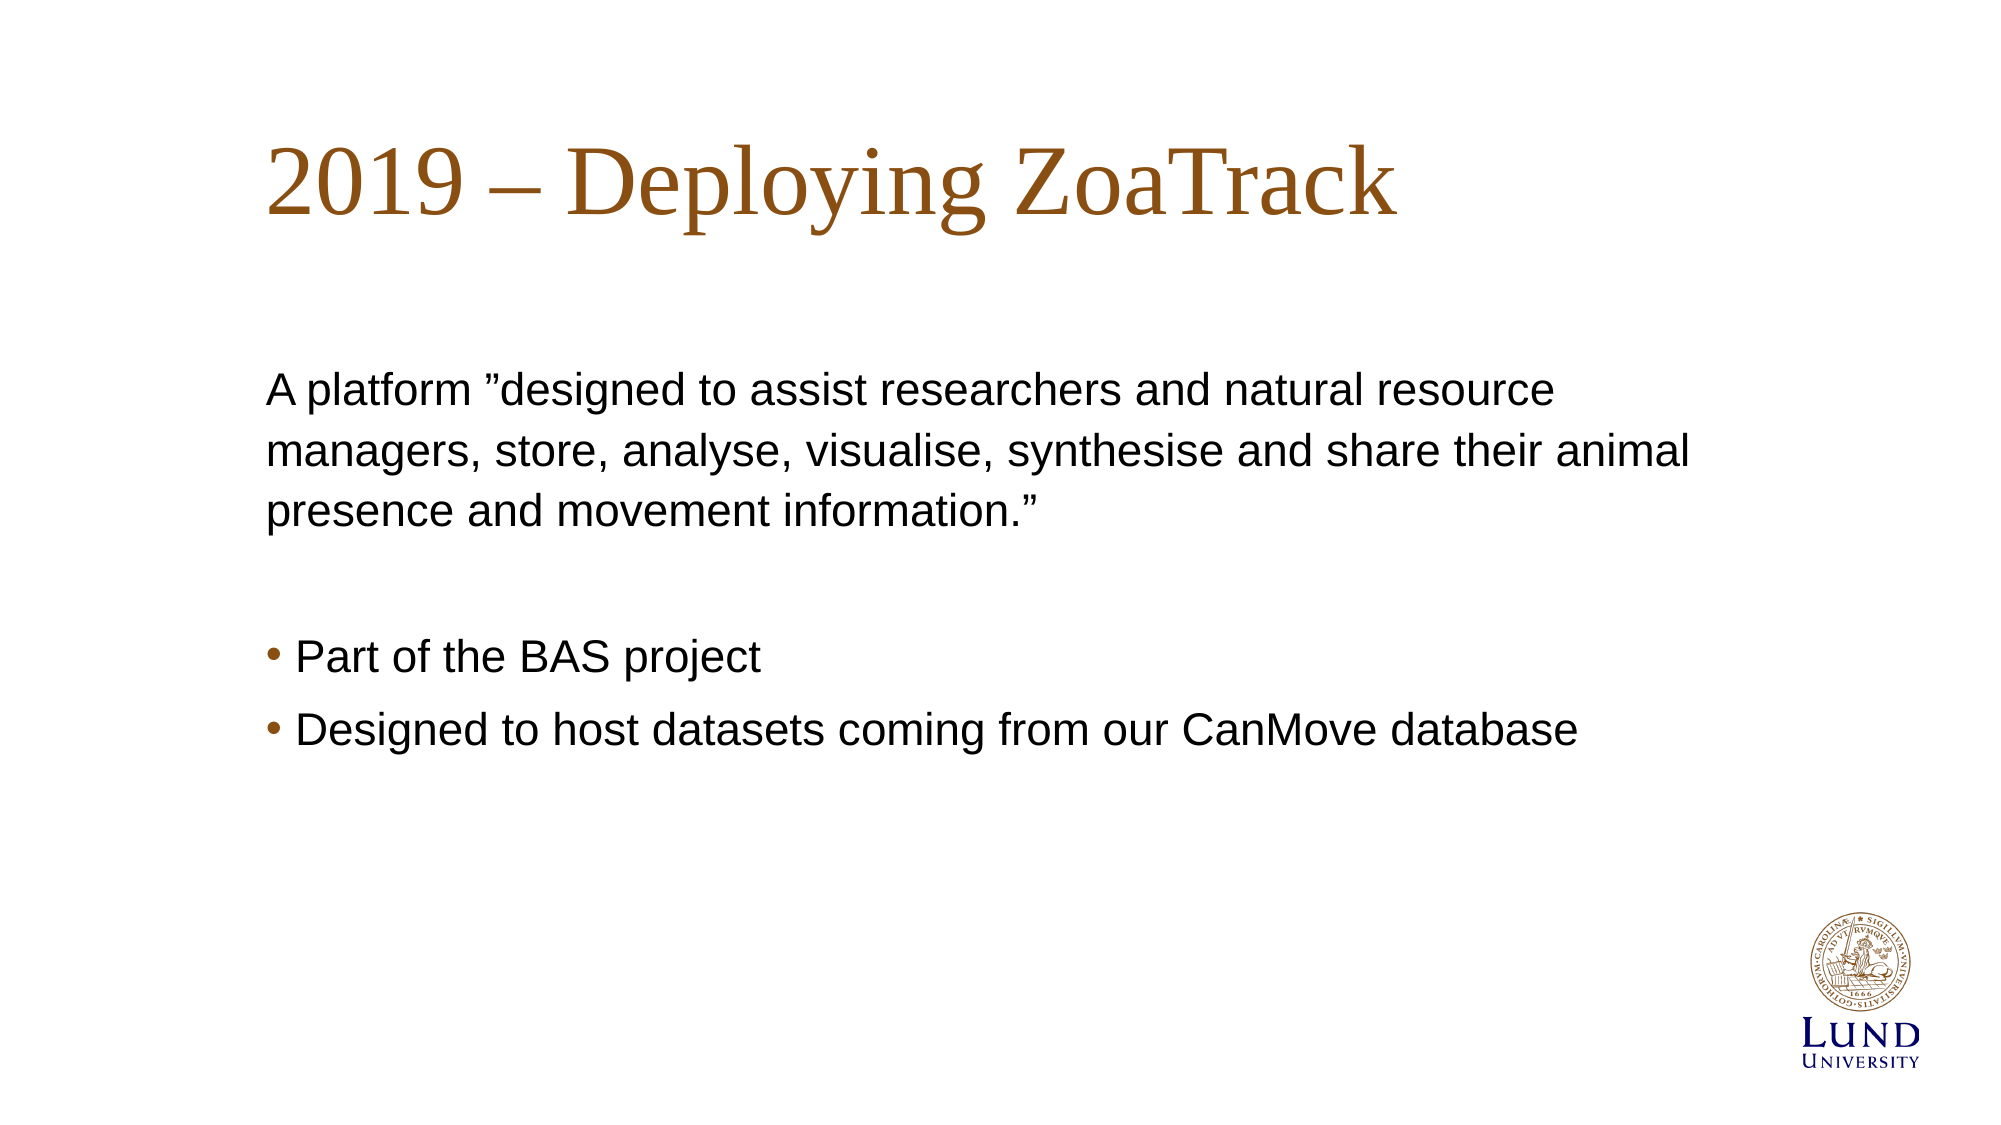

# 2019 – Deploying ZoaTrack
A platform ”designed to assist researchers and natural resource managers, store, analyse, visualise, synthesise and share their animal presence and movement information.”
Part of the BAS project
Designed to host datasets coming from our CanMove database